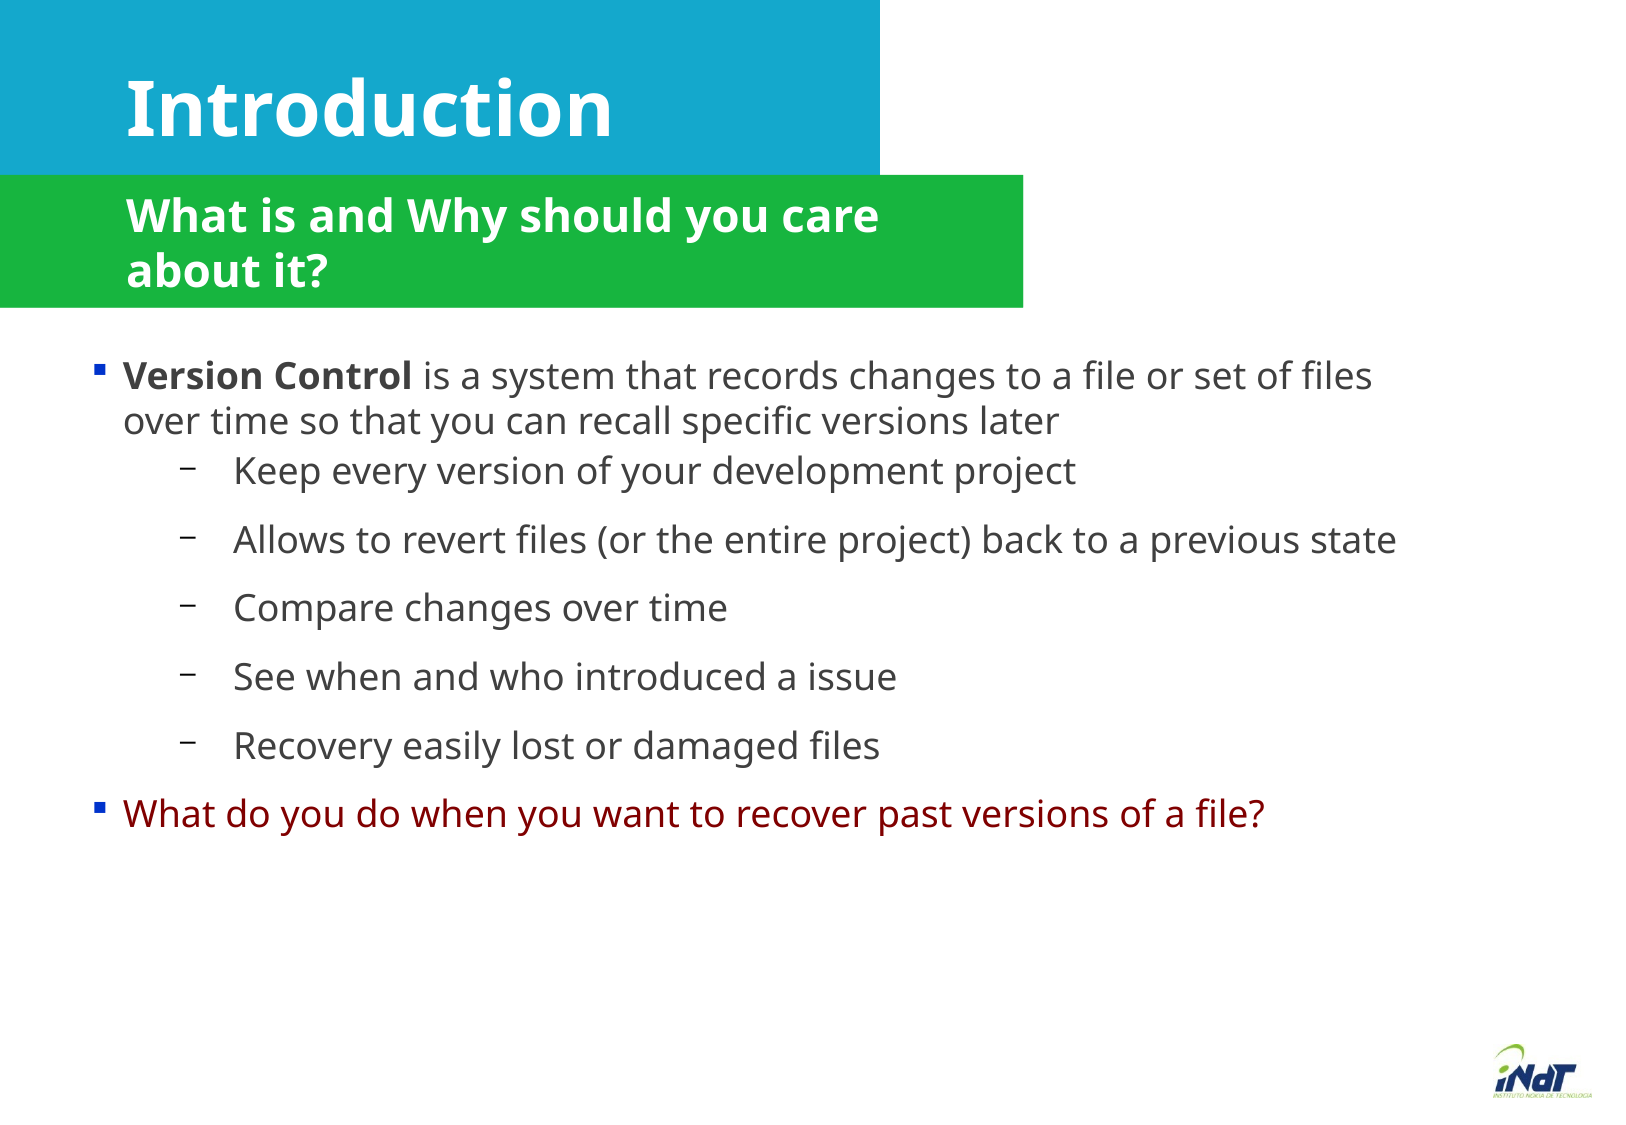

# Introduction
What is and Why should you care about it?
Version Control is a system that records changes to a file or set of files over time so that you can recall specific versions later
Keep every version of your development project
Allows to revert files (or the entire project) back to a previous state
Compare changes over time
See when and who introduced a issue
Recovery easily lost or damaged files
What do you do when you want to recover past versions of a file?